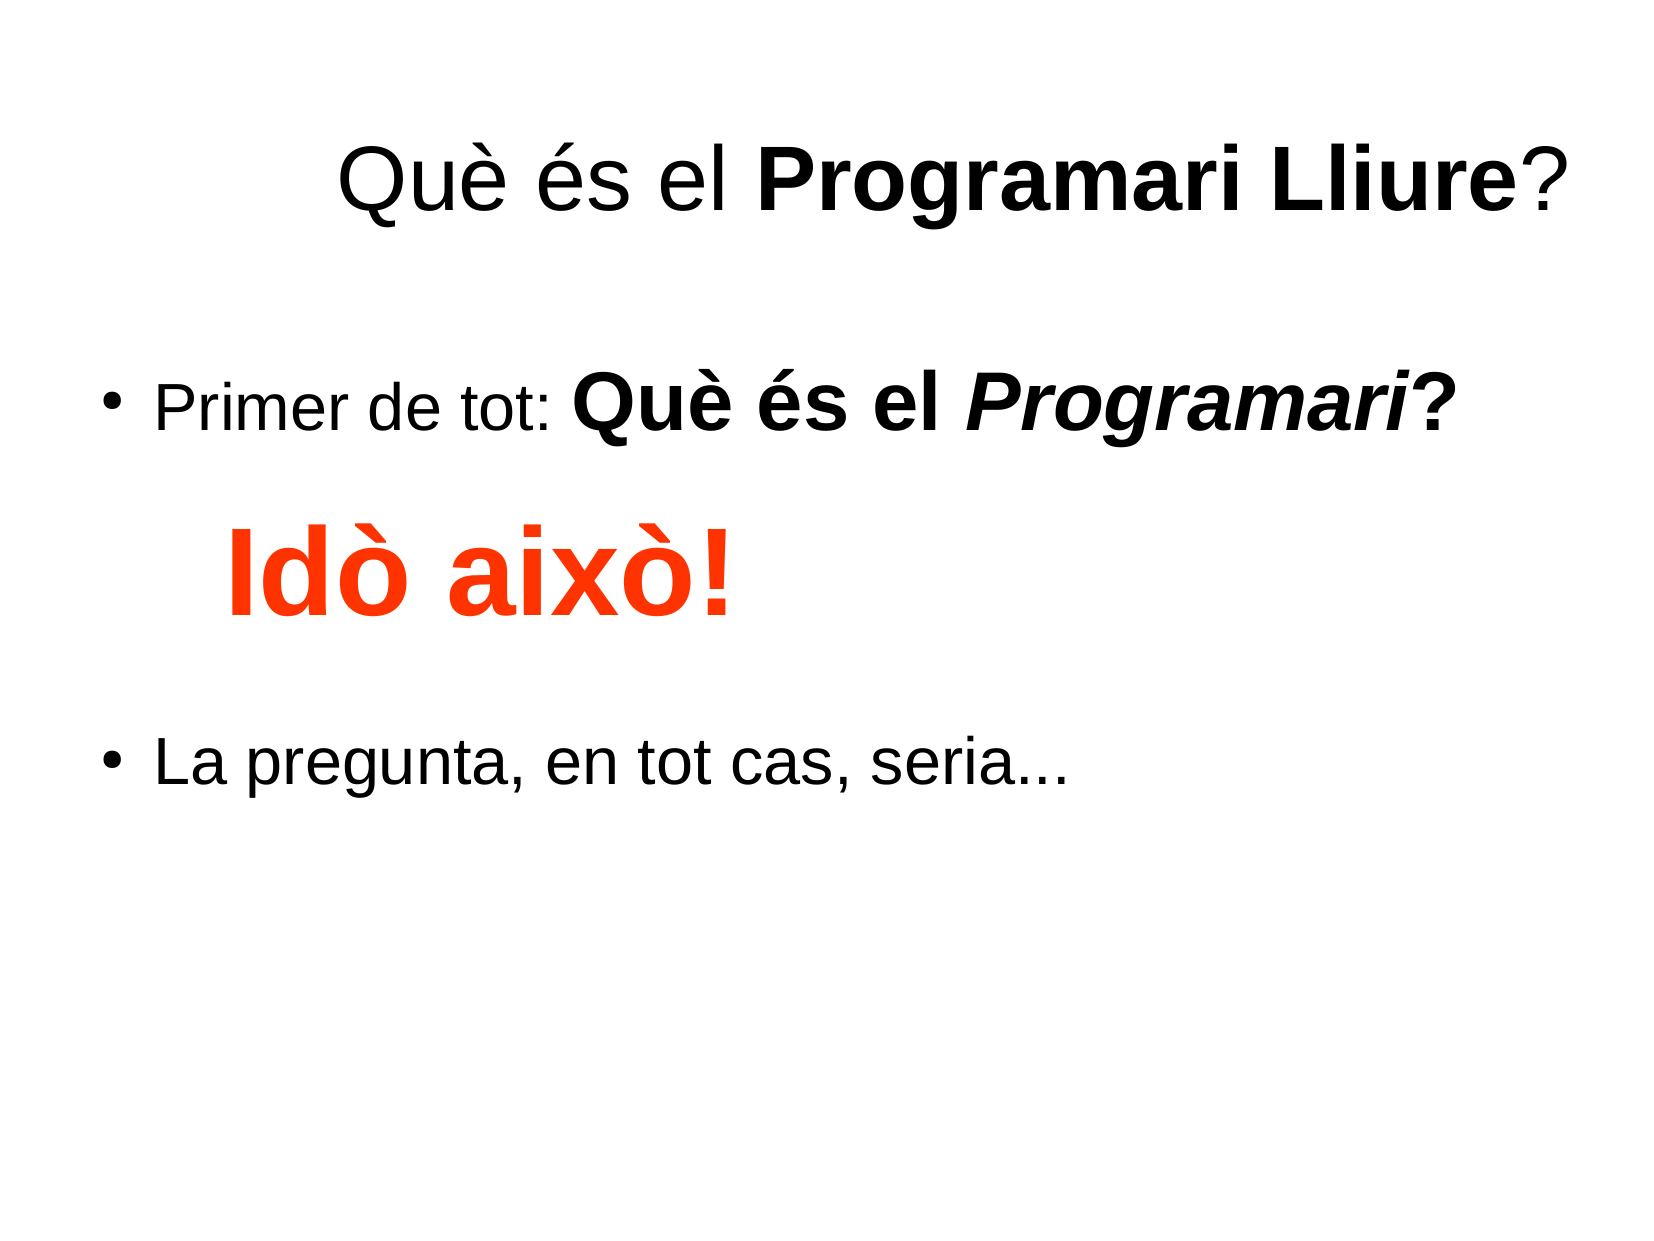

# Què és el Programari Lliure?
Primer de tot: Què és el Programari?
Idò això!
La pregunta, en tot cas, seria...